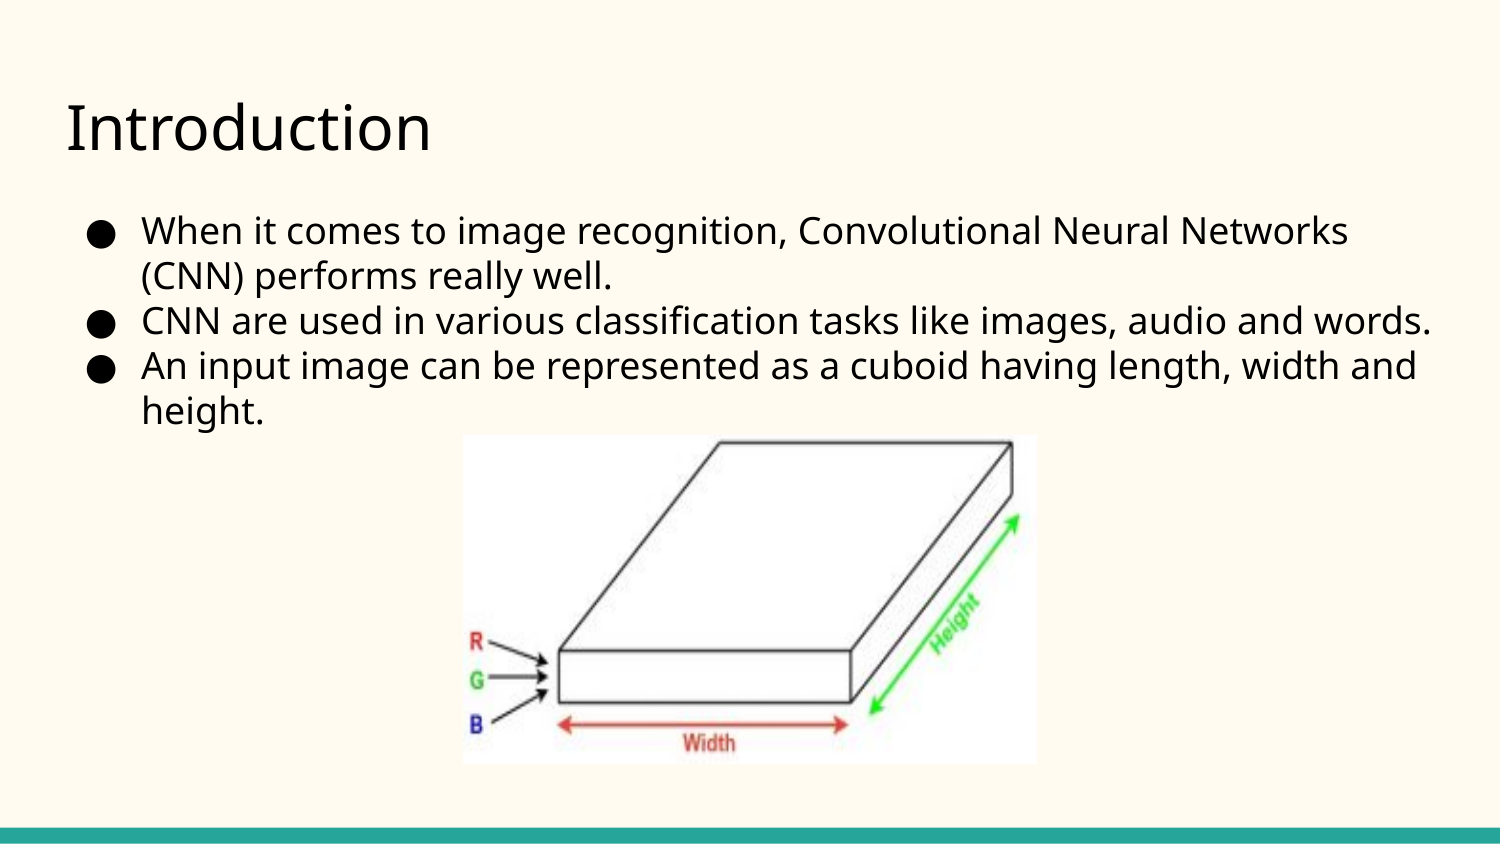

# Introduction
When it comes to image recognition, Convolutional Neural Networks (CNN) performs really well.
CNN are used in various classification tasks like images, audio and words.
An input image can be represented as a cuboid having length, width and height.